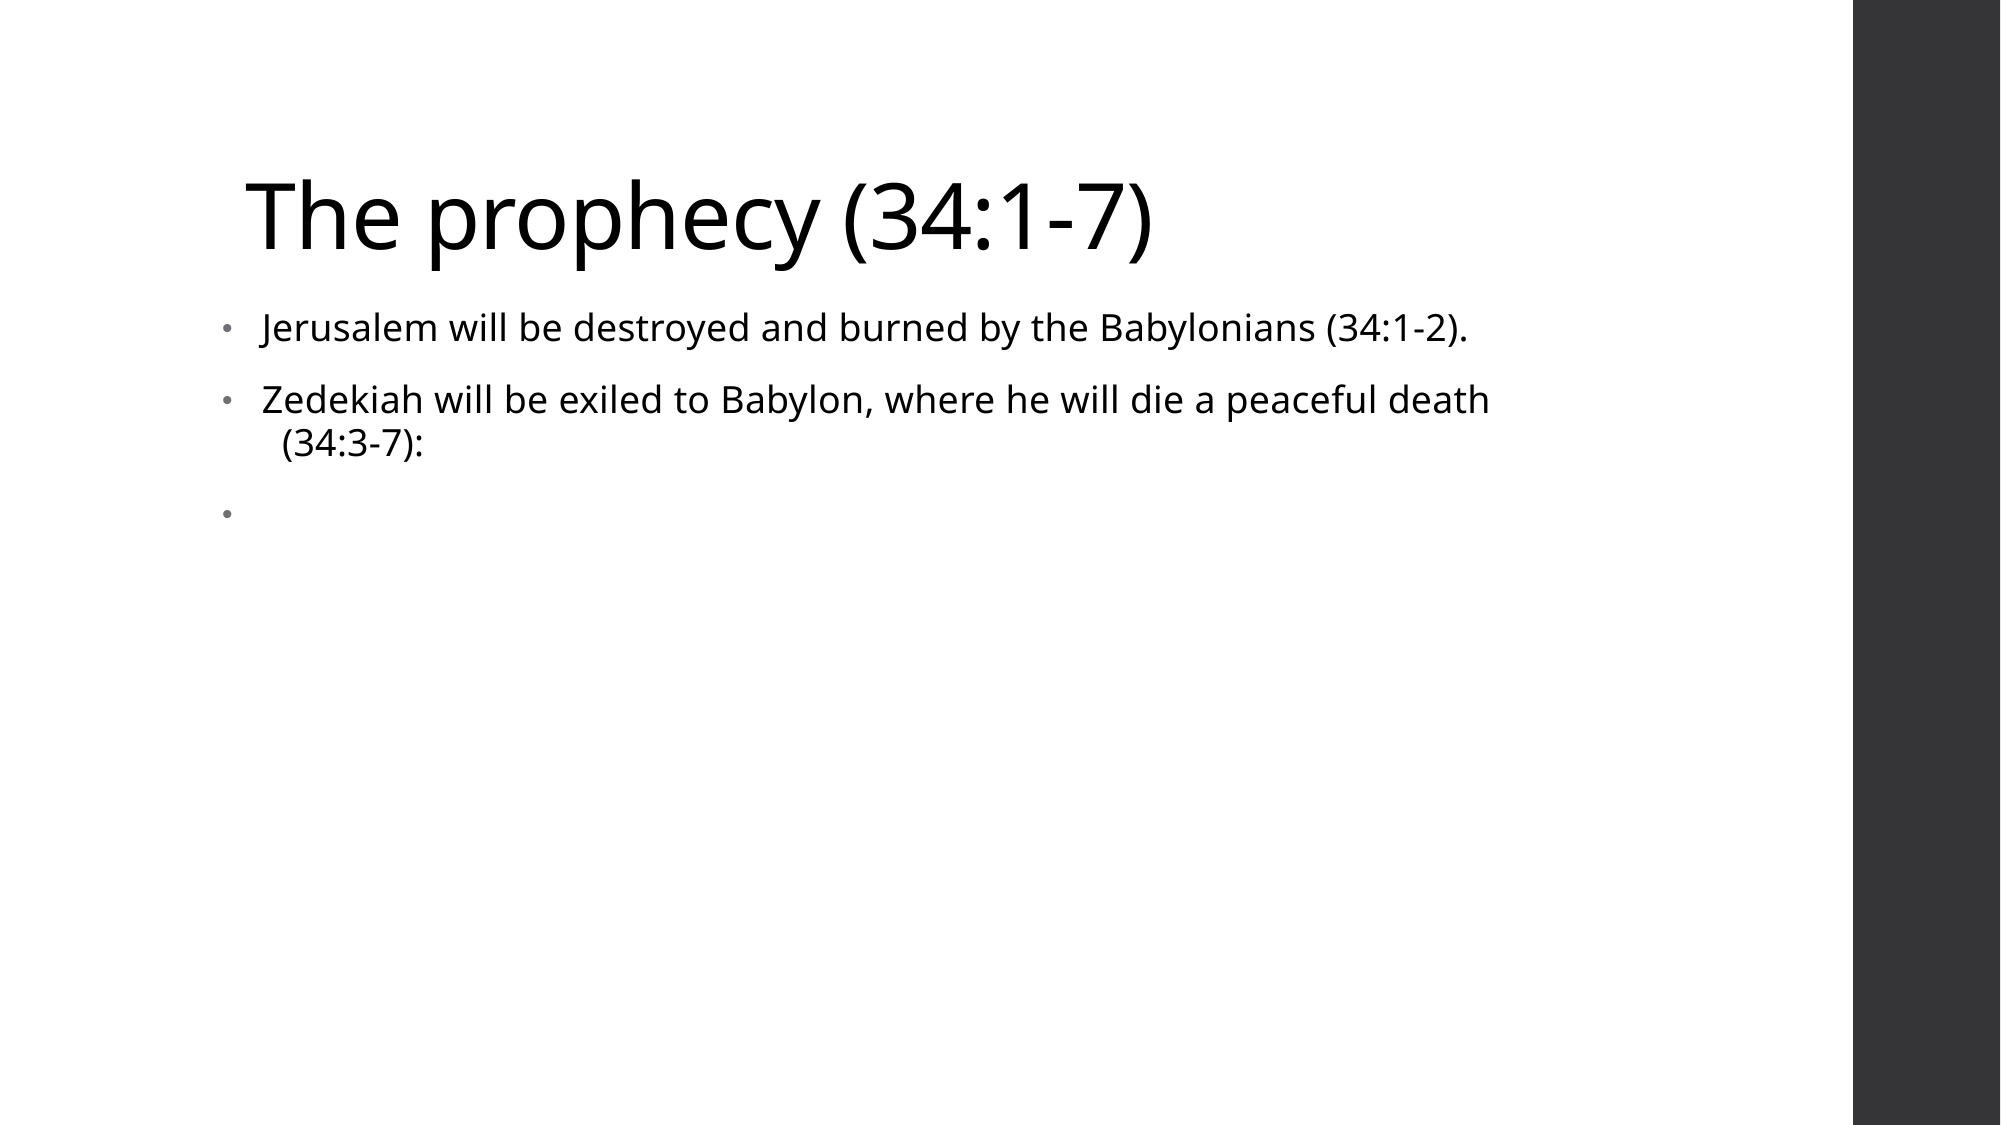

# The prophecy (34:1-7)
 Jerusalem will be destroyed and burned by the Babylonians (34:1-2).
 Zedekiah will be exiled to Babylon, where he will die a peaceful death (34:3-7):